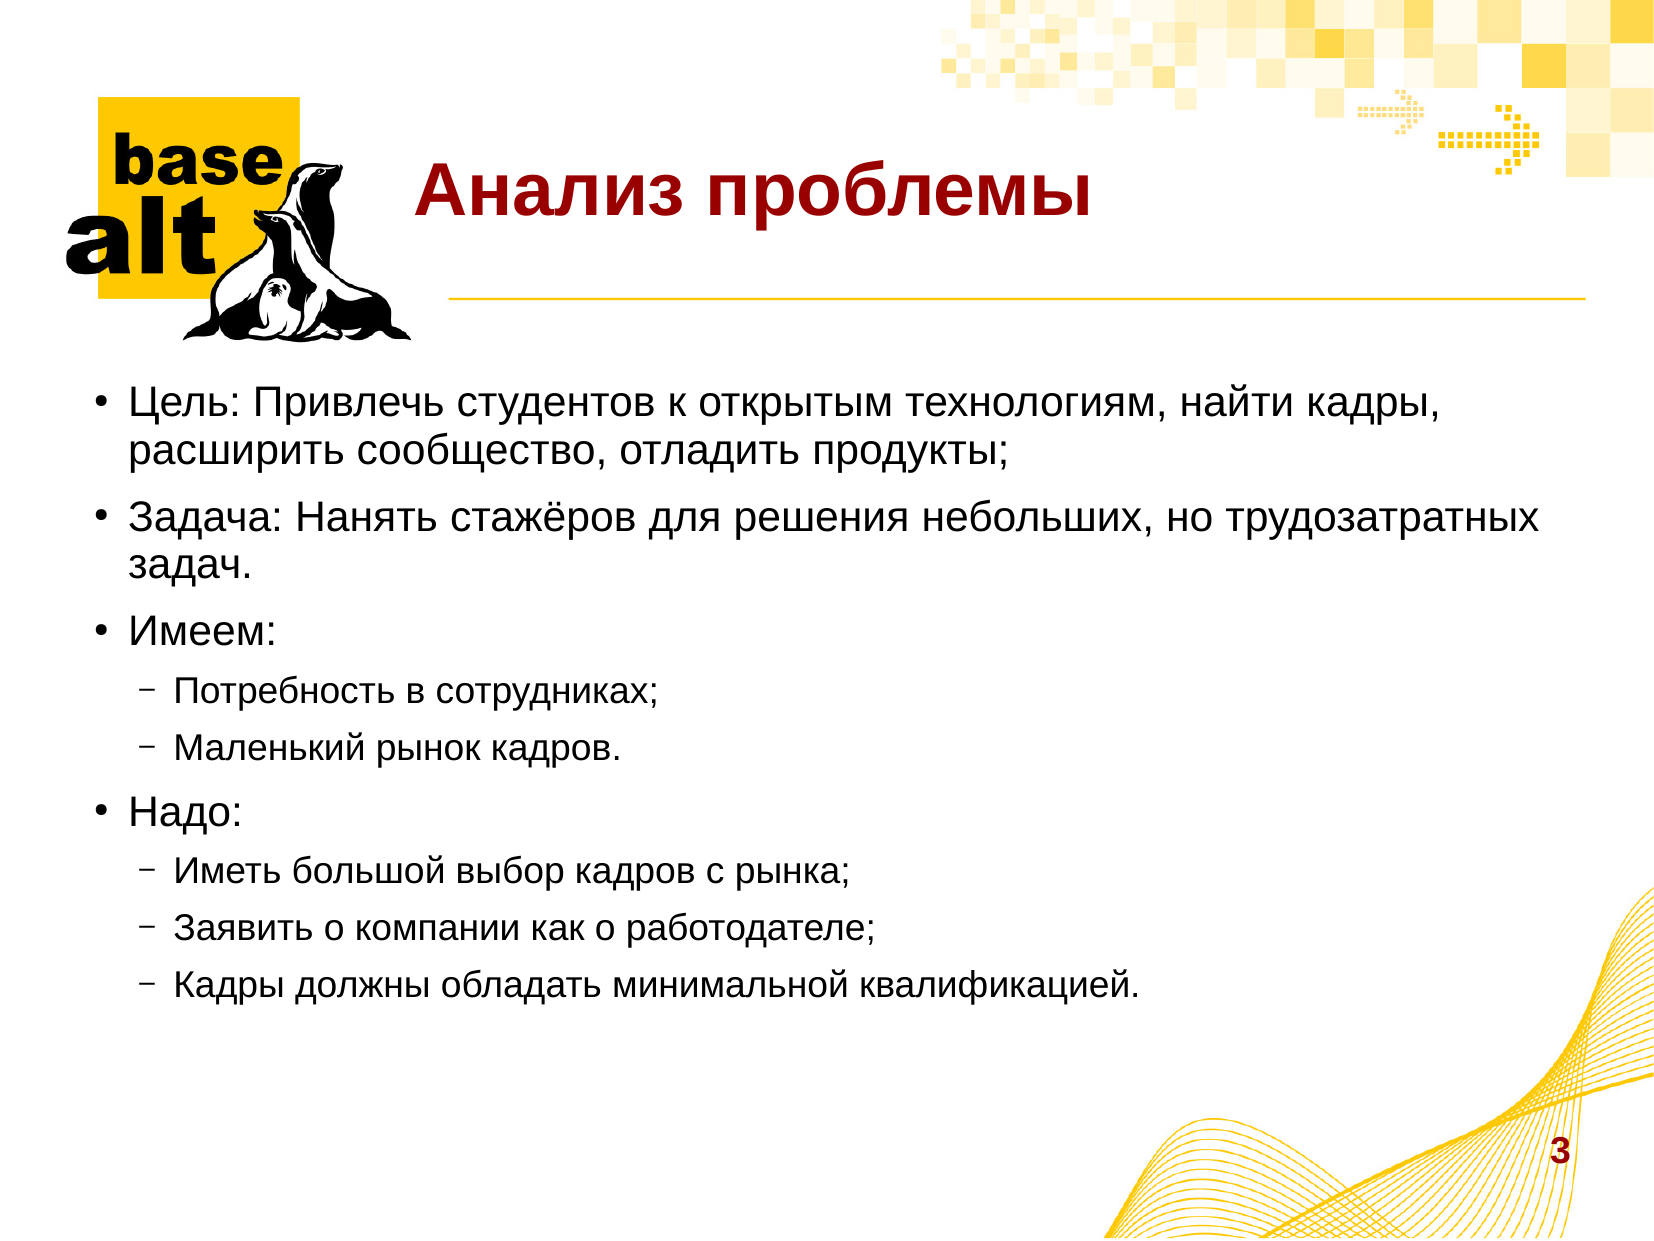

# Анализ проблемы
Цель: Привлечь студентов к открытым технологиям, найти кадры, расширить сообщество, отладить продукты;
Задача: Нанять стажёров для решения небольших, но трудозатратных задач.
Имеем:
Потребность в сотрудниках;
Маленький рынок кадров.
Надо:
Иметь большой выбор кадров с рынка;
Заявить о компании как о работодателе;
Кадры должны обладать минимальной квалификацией.
3